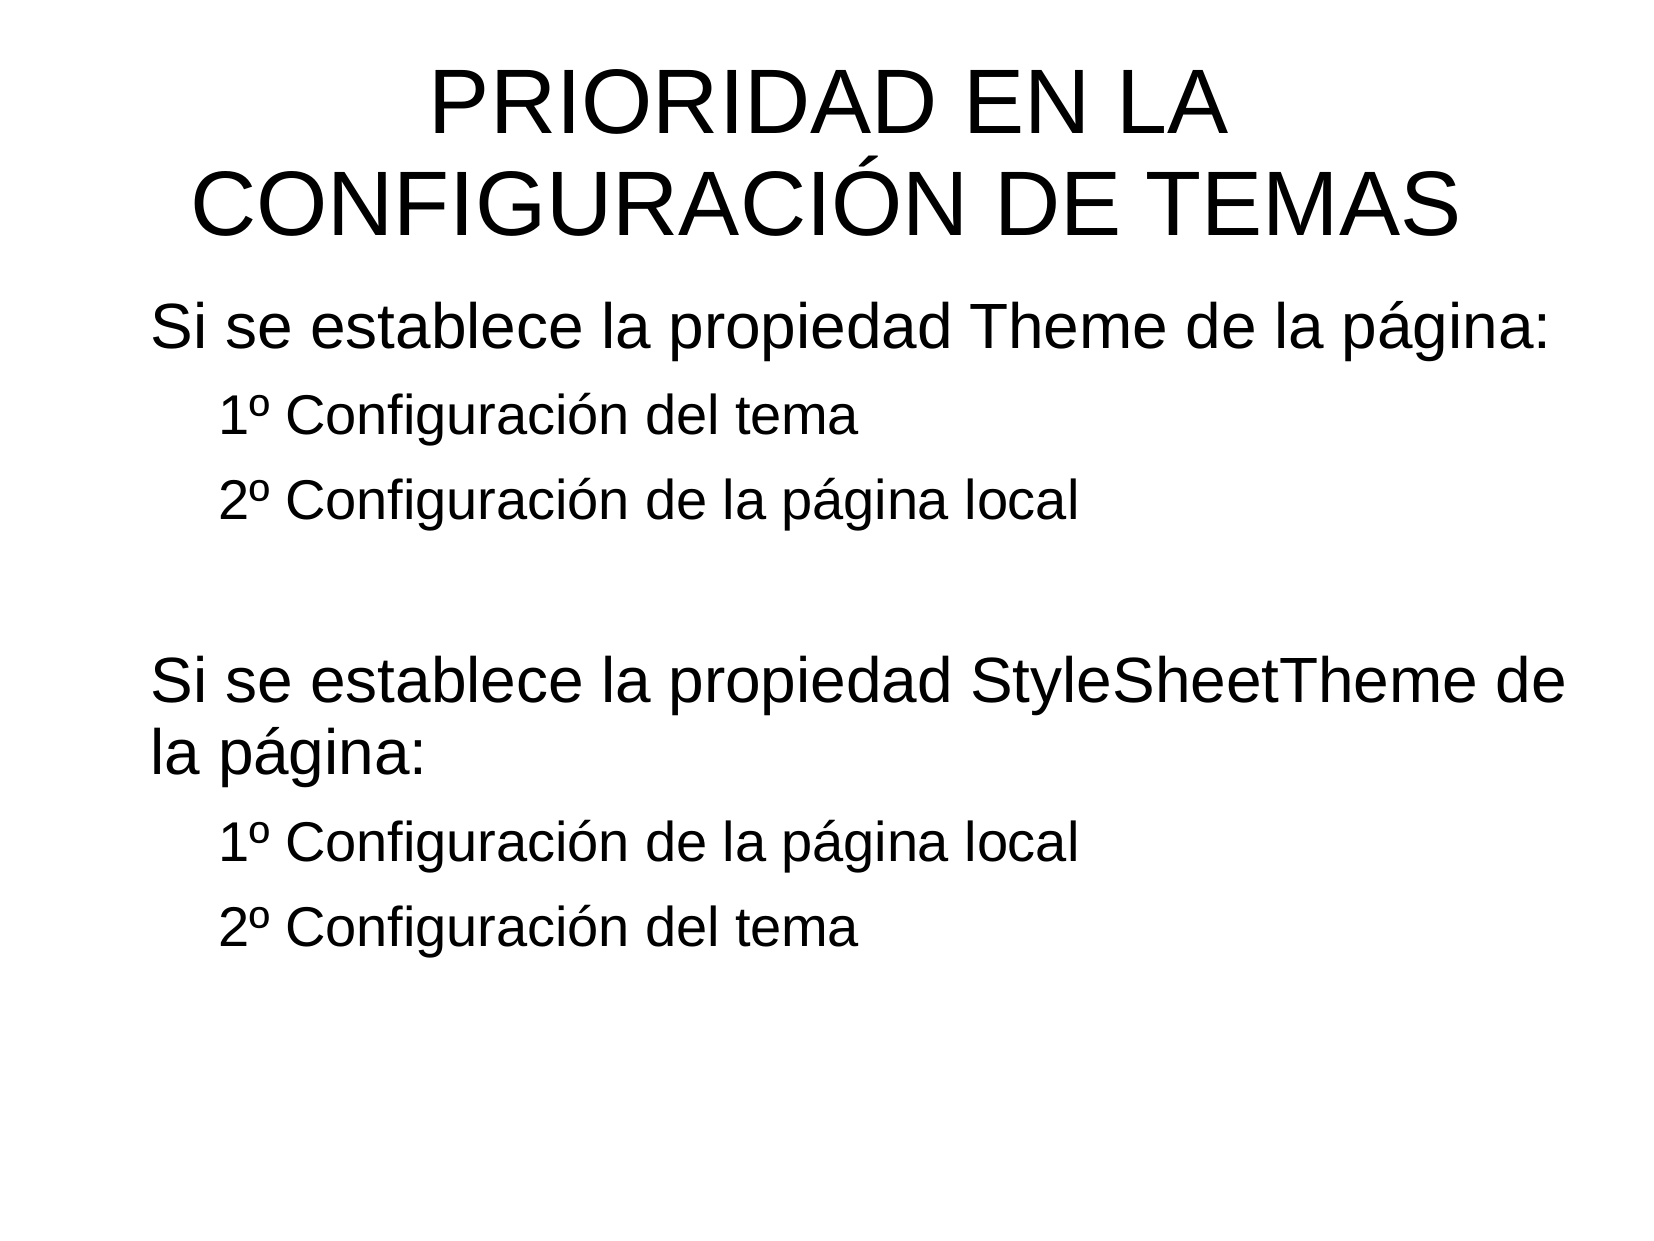

# PRIORIDAD EN LA CONFIGURACIÓN DE TEMAS
Si se establece la propiedad Theme de la página:
1º Configuración del tema
2º Configuración de la página local
Si se establece la propiedad StyleSheetTheme de la página:
1º Configuración de la página local
2º Configuración del tema